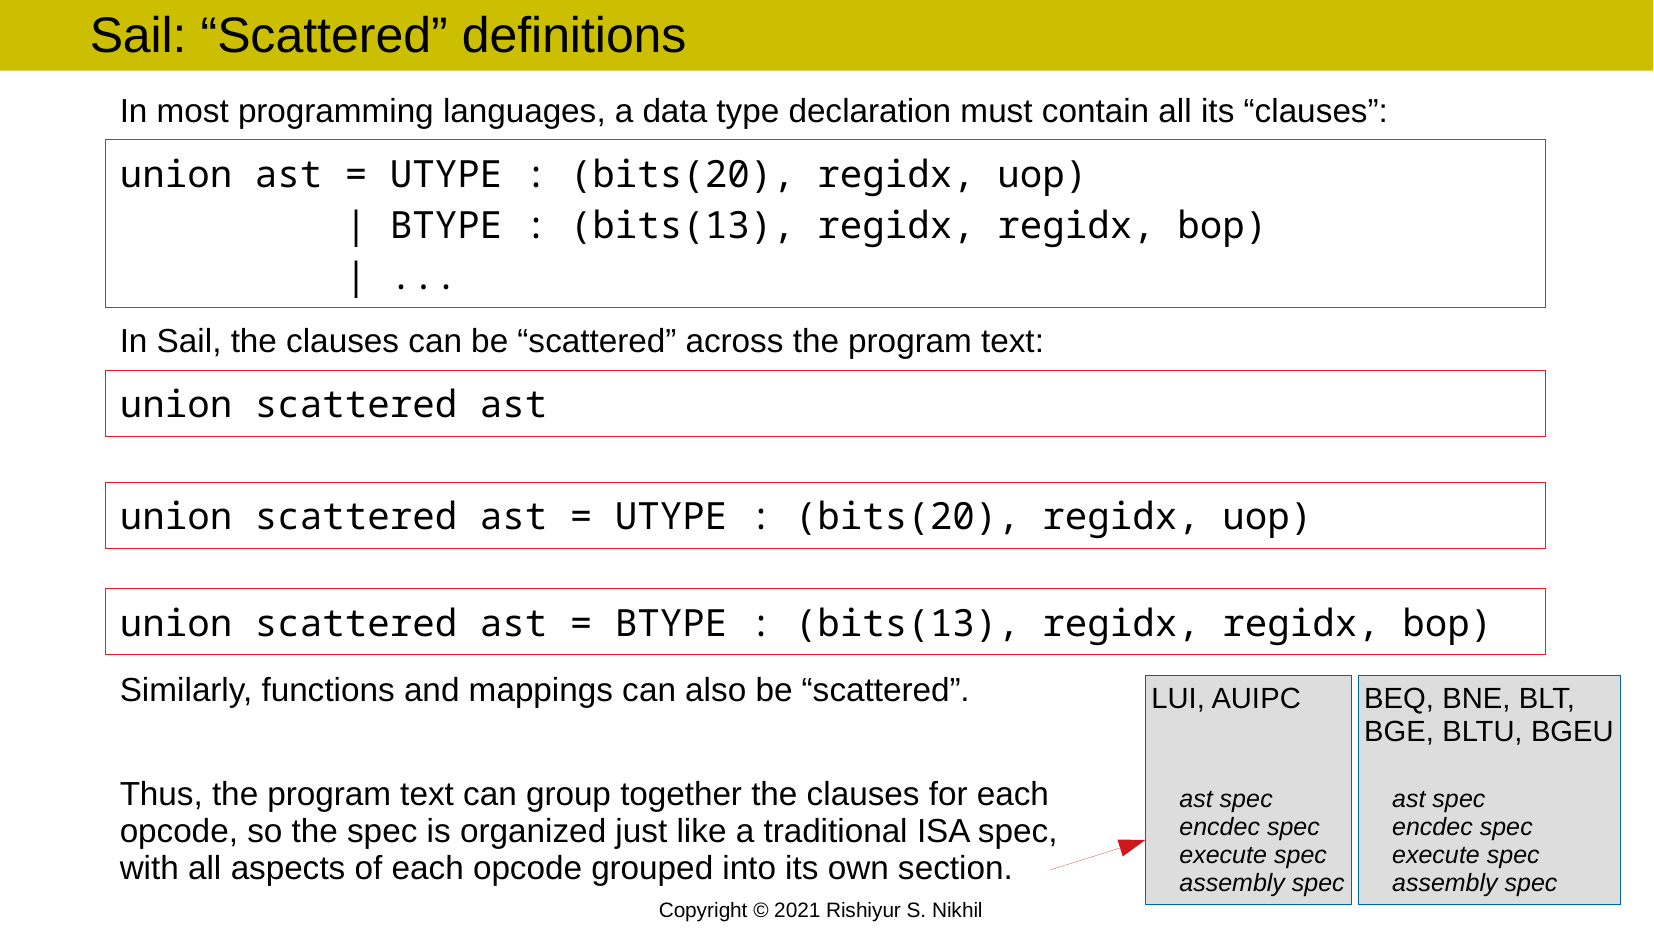

Sail: “Scattered” definitions
In most programming languages, a data type declaration must contain all its “clauses”:
union ast = UTYPE : (bits(20), regidx, uop)
 | BTYPE : (bits(13), regidx, regidx, bop)
 | ...
In Sail, the clauses can be “scattered” across the program text:
union scattered ast
union scattered ast = UTYPE : (bits(20), regidx, uop)
union scattered ast = BTYPE : (bits(13), regidx, regidx, bop)
Similarly, functions and mappings can also be “scattered”.
Thus, the program text can group together the clauses for each opcode, so the spec is organized just like a traditional ISA spec, with all aspects of each opcode grouped into its own section.
LUI, AUIPC
 ast spec
 encdec spec
 execute spec
 assembly spec
BEQ, BNE, BLT,
BGE, BLTU, BGEU
 ast spec
 encdec spec
 execute spec
 assembly spec
9